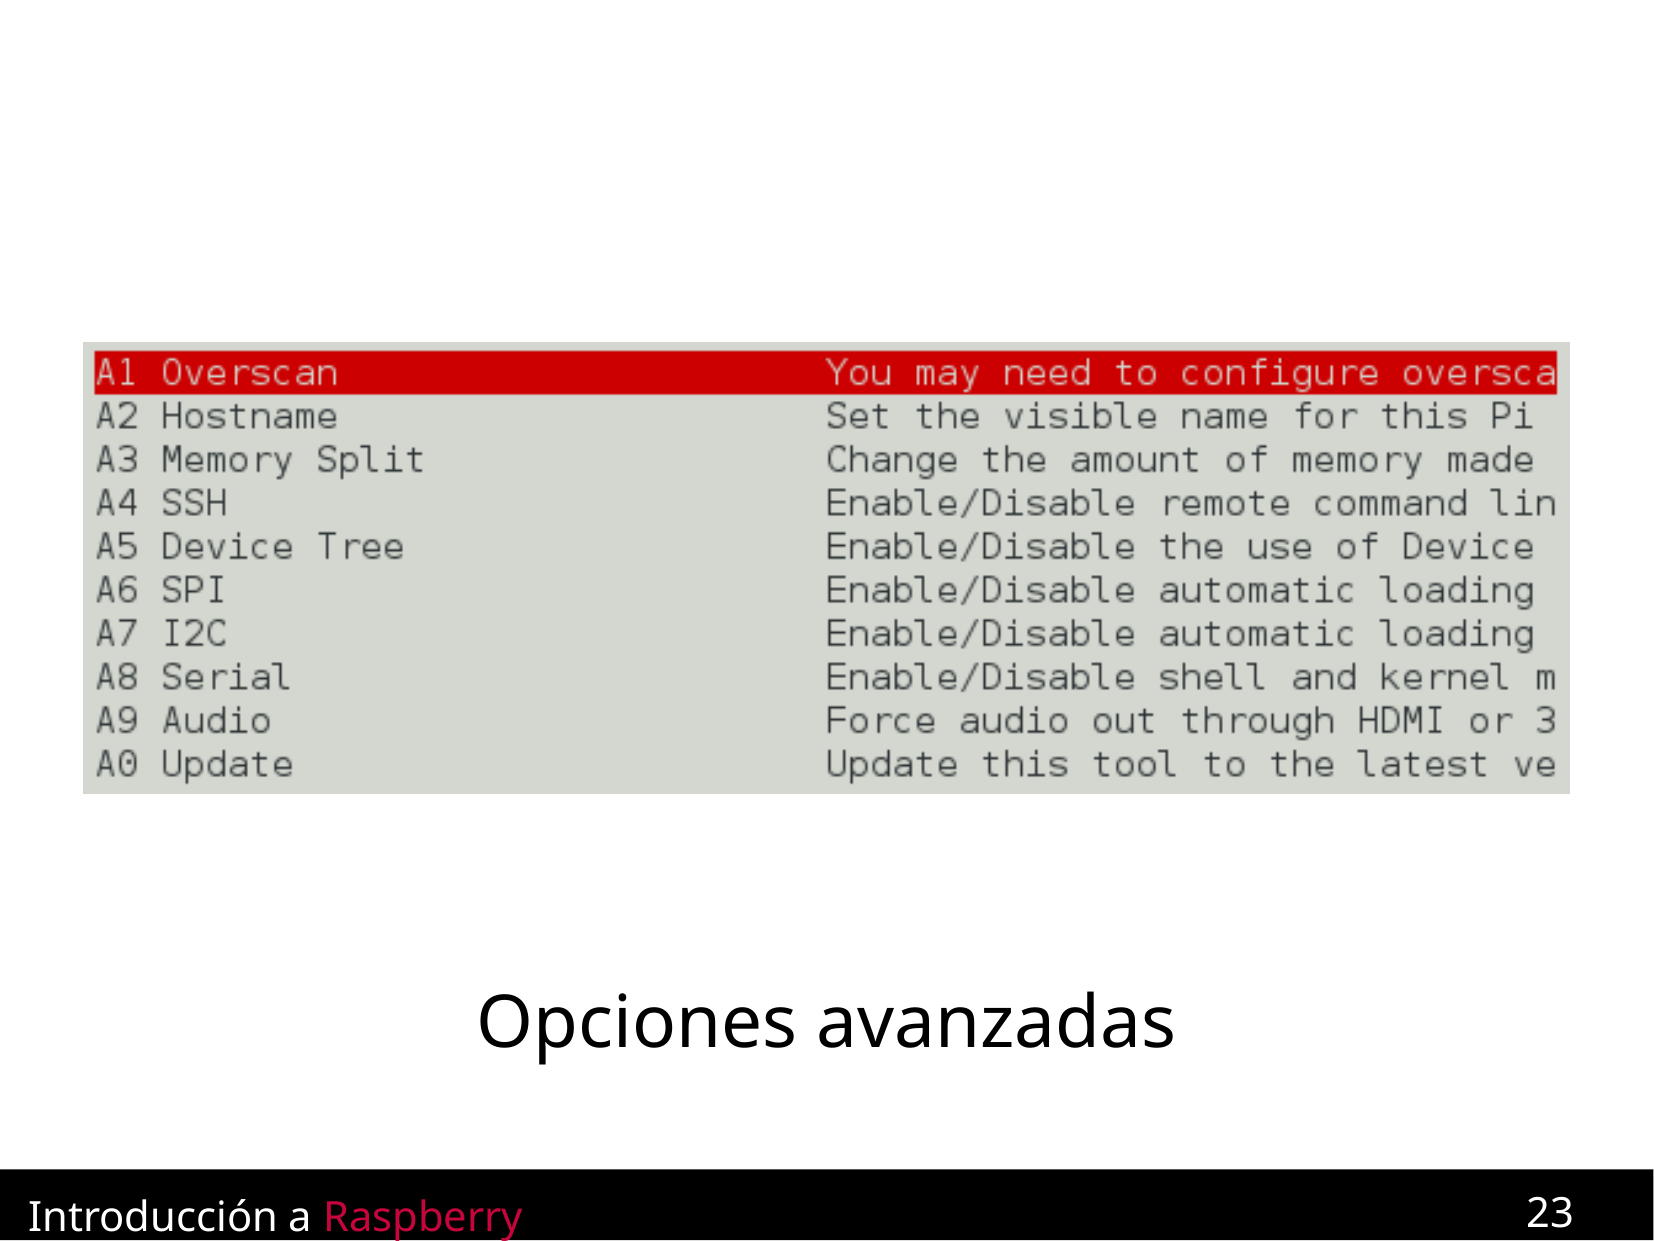

# Opciones avanzadas
Introducción a Raspberry Pi